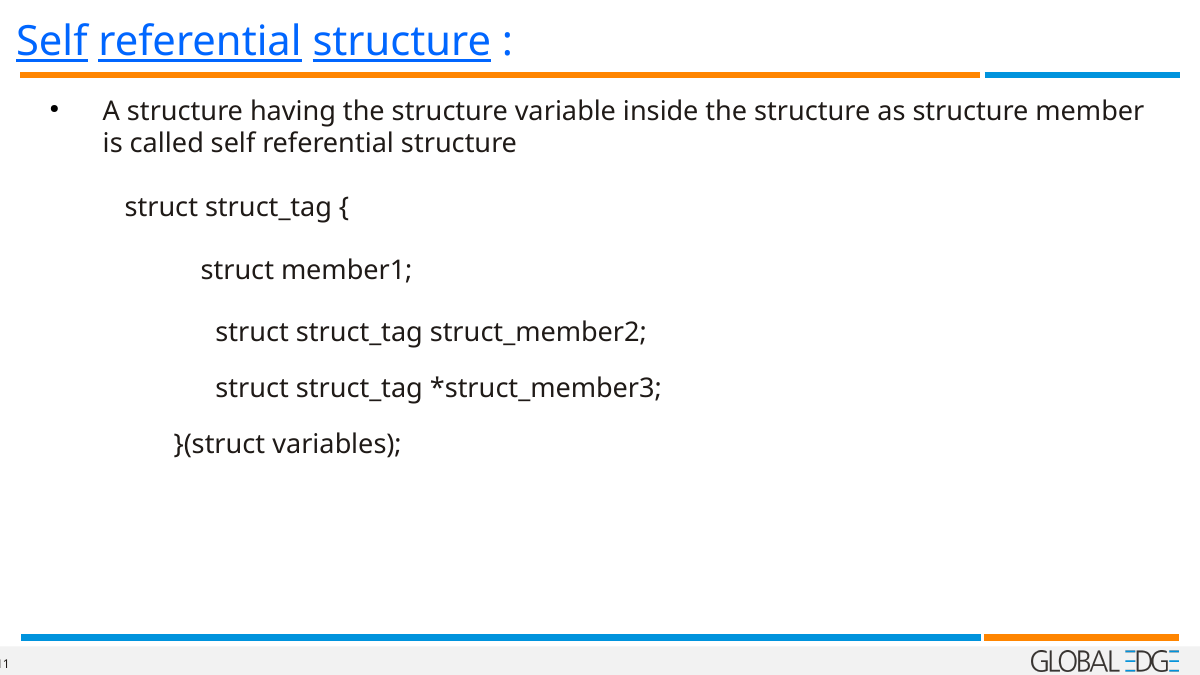

Self referential structure :
# A structure having the structure variable inside the structure as structure member is called self referential structure
 struct struct_tag {
 struct member1;
 struct struct_tag struct_member2;
 struct struct_tag *struct_member3;
}(struct variables);